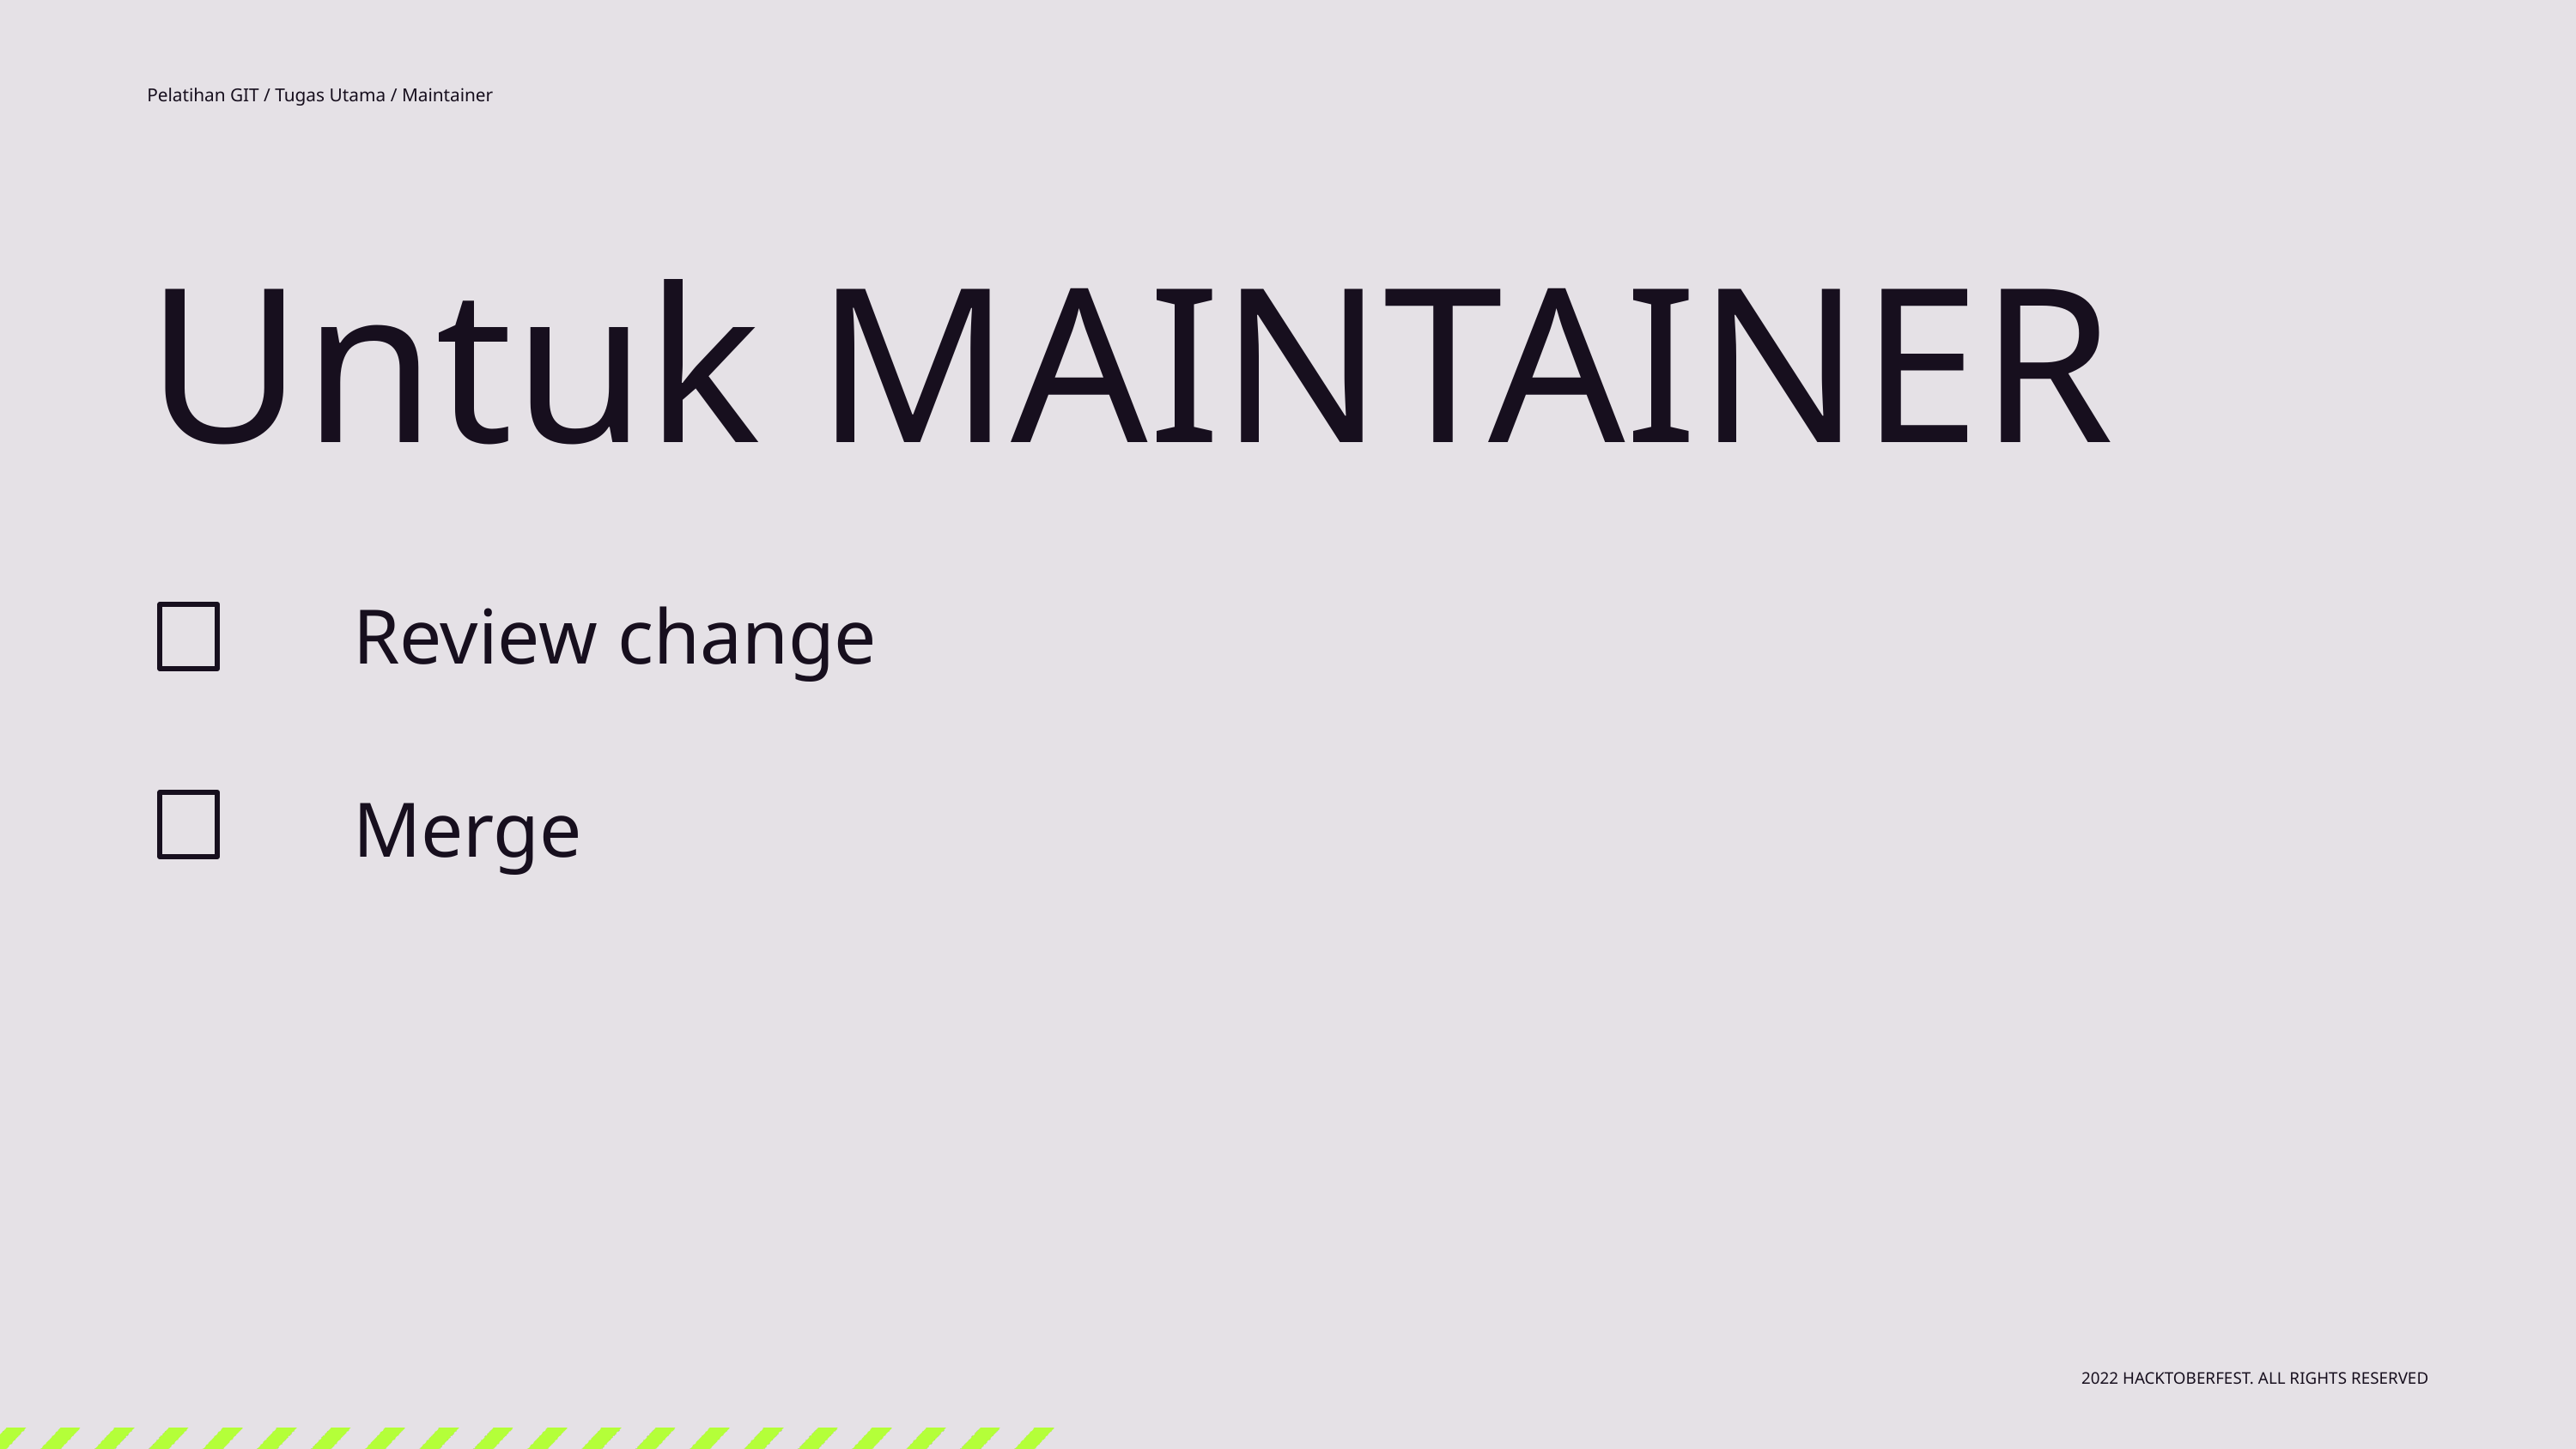

Pelatihan GIT / Tugas Utama / Maintainer
Untuk MAINTAINER
Review change
Merge
2022 HACKTOBERFEST. ALL RIGHTS RESERVED